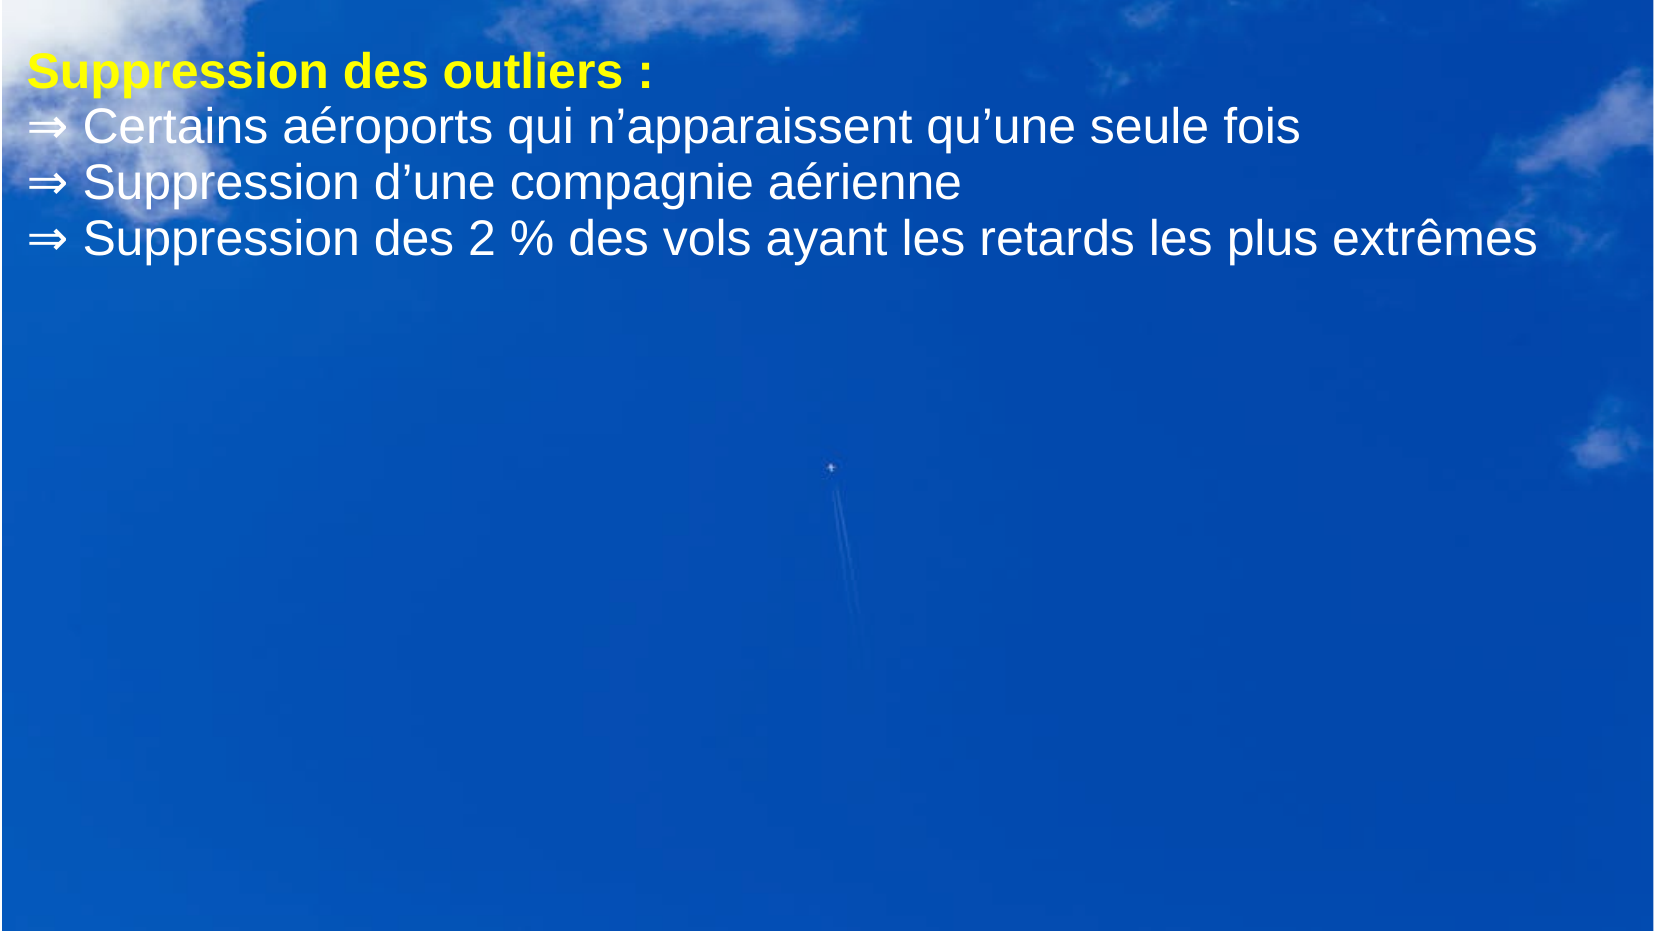

Suppression des outliers :
⇒ Certains aéroports qui n’apparaissent qu’une seule fois
⇒ Suppression d’une compagnie aérienne
⇒ Suppression des 2 % des vols ayant les retards les plus extrêmes